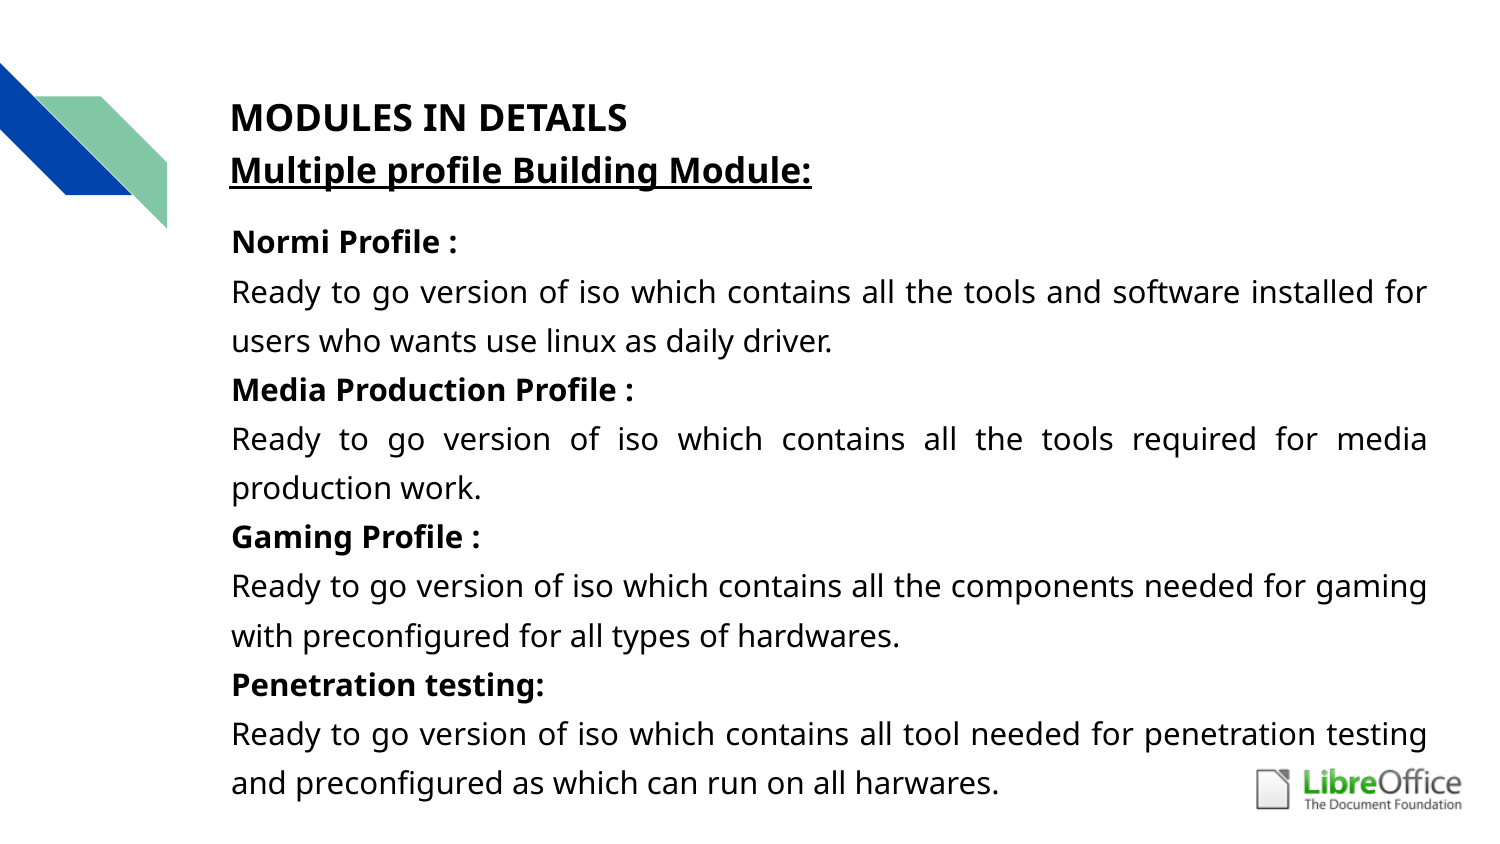

MODULES IN DETAILS
Multiple profile Building Module:
Normi Profile :
Ready to go version of iso which contains all the tools and software installed for users who wants use linux as daily driver.
Media Production Profile :
Ready to go version of iso which contains all the tools required for media production work.
Gaming Profile :
Ready to go version of iso which contains all the components needed for gaming with preconfigured for all types of hardwares.
Penetration testing:
Ready to go version of iso which contains all tool needed for penetration testing and preconfigured as which can run on all harwares.